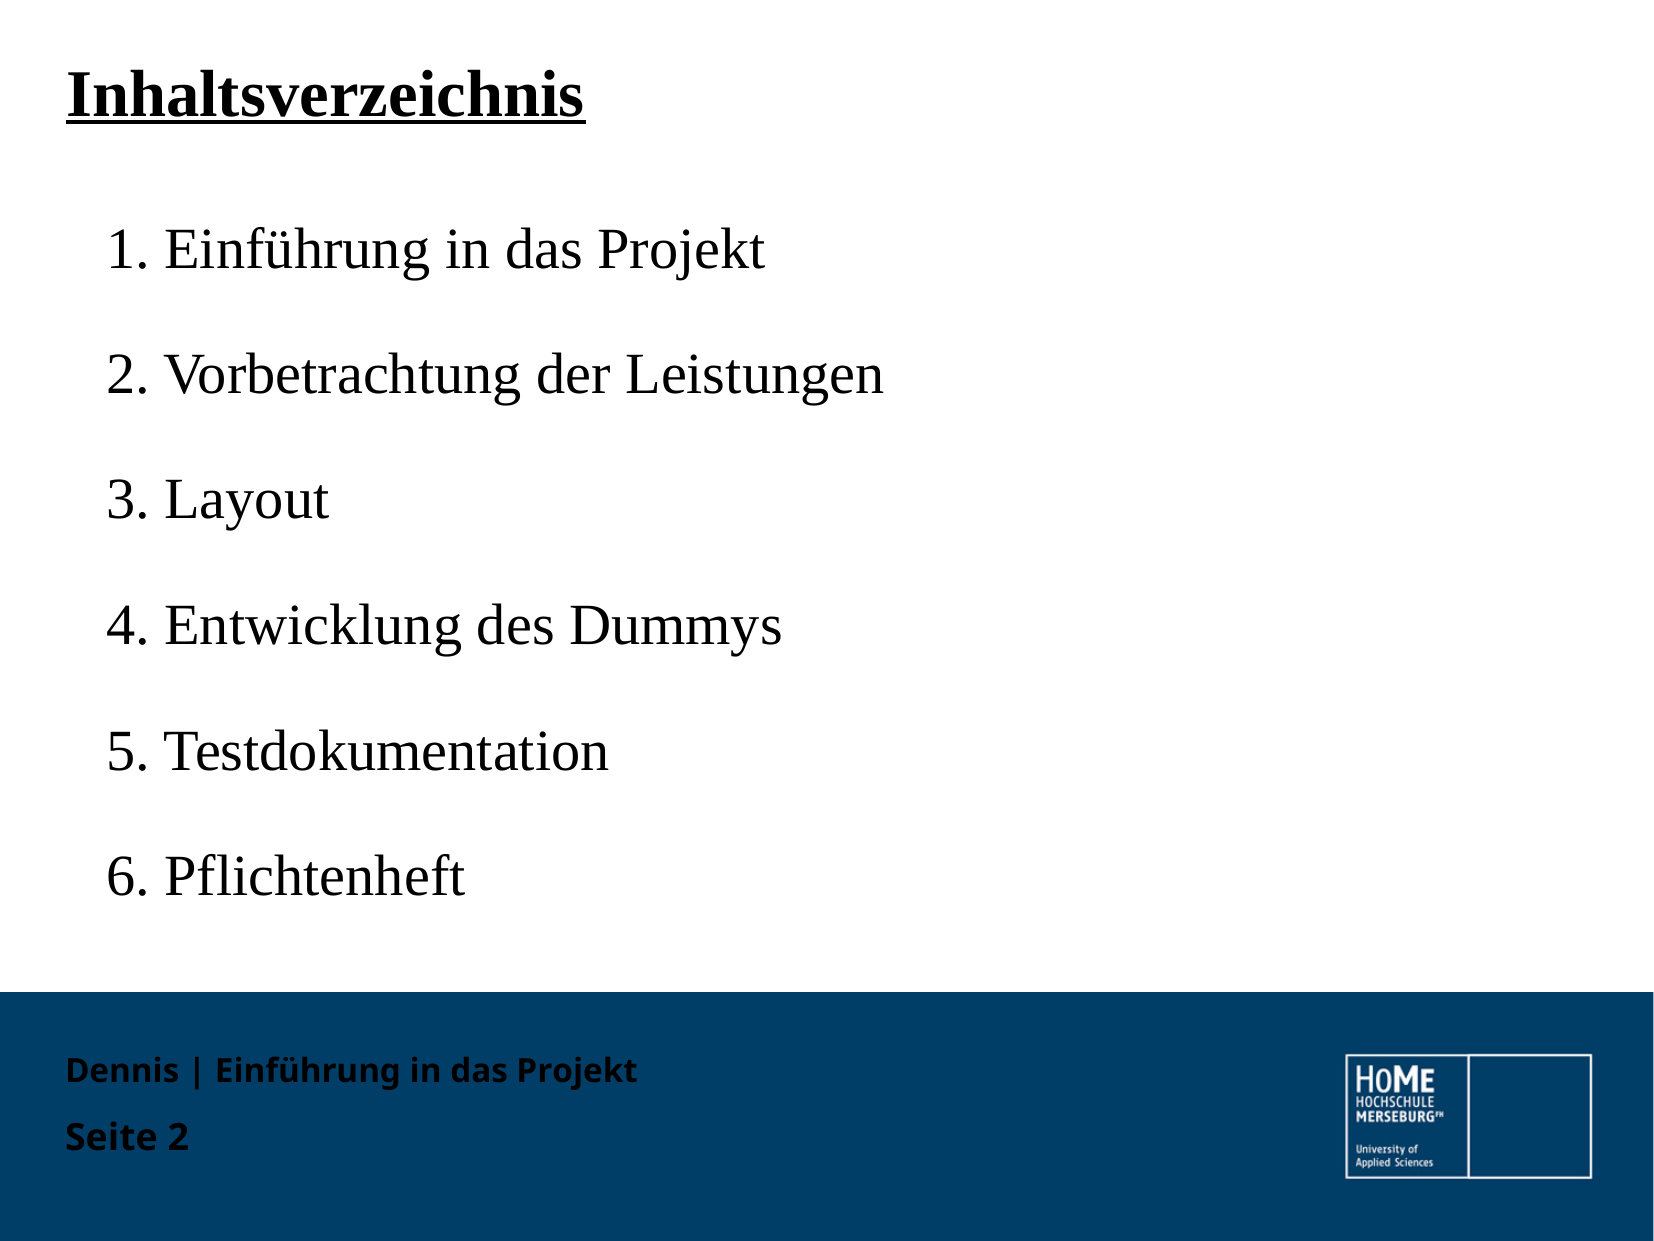

# Inhaltsverzeichnis
1. Einführung in das Projekt
2. Vorbetrachtung der Leistungen
3. Layout
4. Entwicklung des Dummys
5. Testdokumentation
6. Pflichtenheft